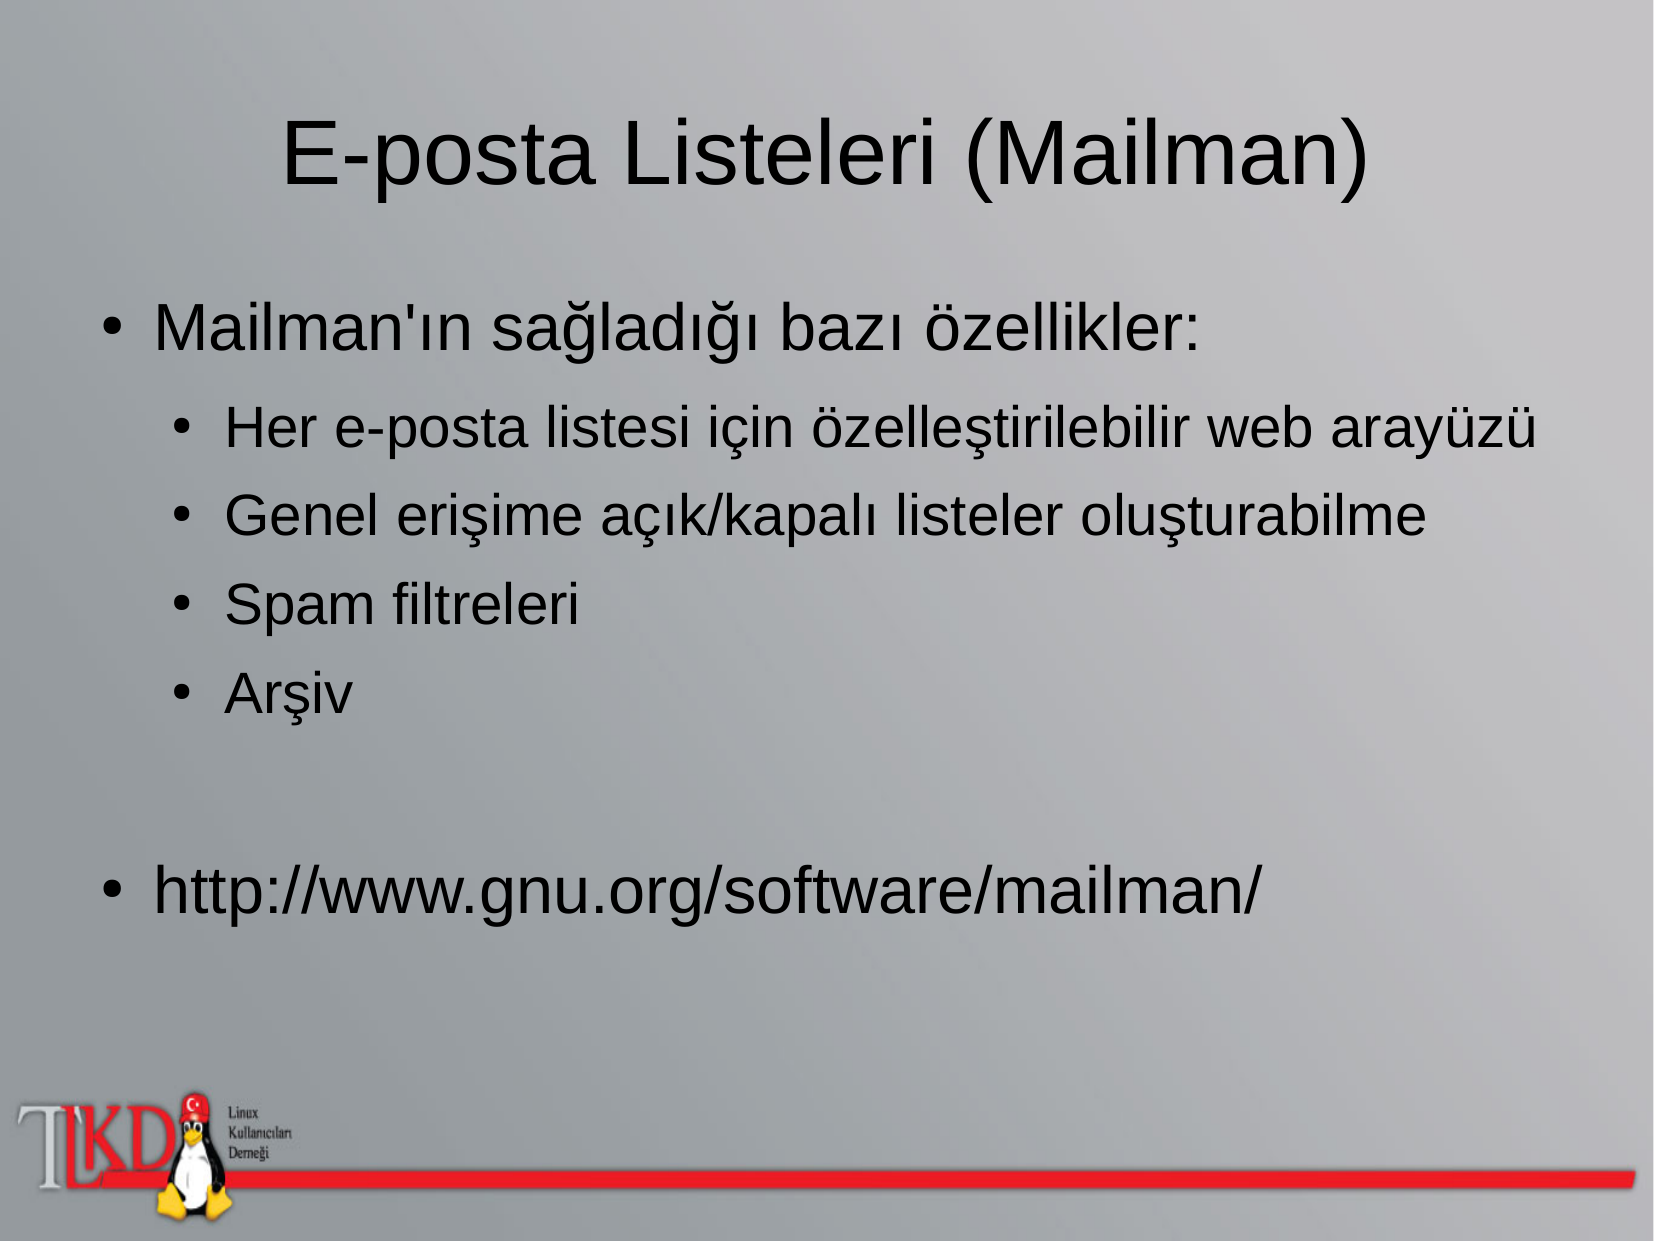

# E-posta Listeleri (Mailman)
Mailman'ın sağladığı bazı özellikler:
Her e-posta listesi için özelleştirilebilir web arayüzü
Genel erişime açık/kapalı listeler oluşturabilme
Spam filtreleri
Arşiv
http://www.gnu.org/software/mailman/